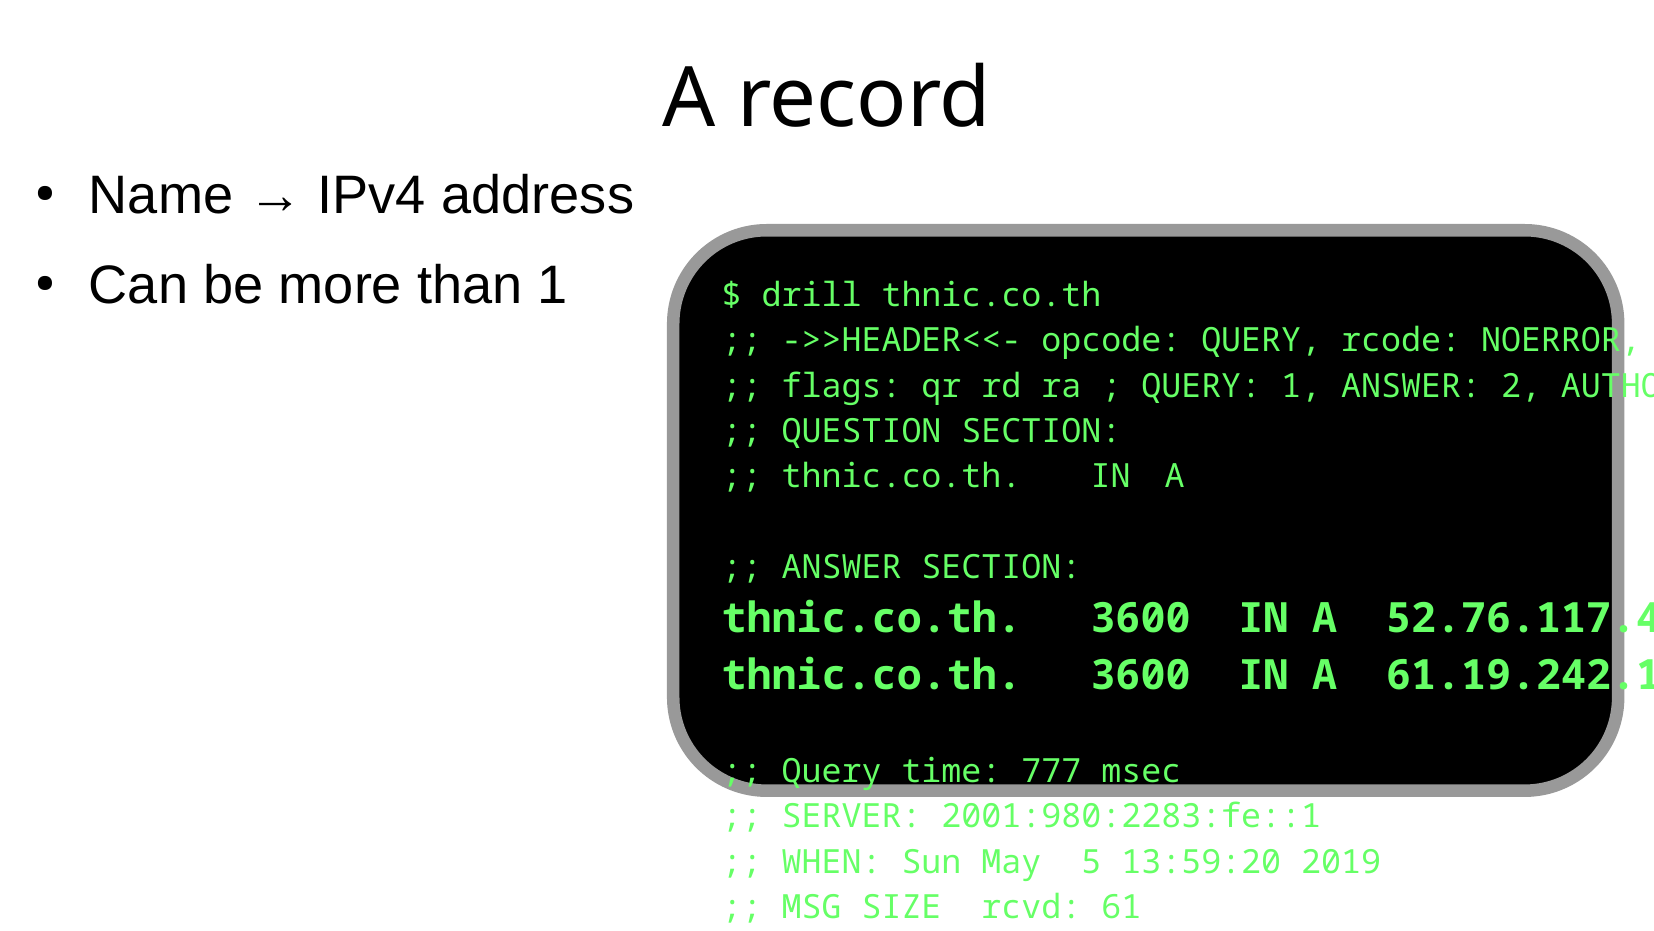

# A record
Name → IPv4 address
Can be more than 1
$ drill thnic.co.th
;; ->>HEADER<<- opcode: QUERY, rcode: NOERROR, id: 4
;; flags: qr rd ra ; QUERY: 1, ANSWER: 2, AUTHORITY:
;; QUESTION SECTION:
;; thnic.co.th.	IN	A
;; ANSWER SECTION:
thnic.co.th.	3600	IN	A	52.76.117.40
thnic.co.th.	3600	IN	A	61.19.242.184
;; Query time: 777 msec
;; SERVER: 2001:980:2283:fe::1
;; WHEN: Sun May 5 13:59:20 2019
;; MSG SIZE rcvd: 61